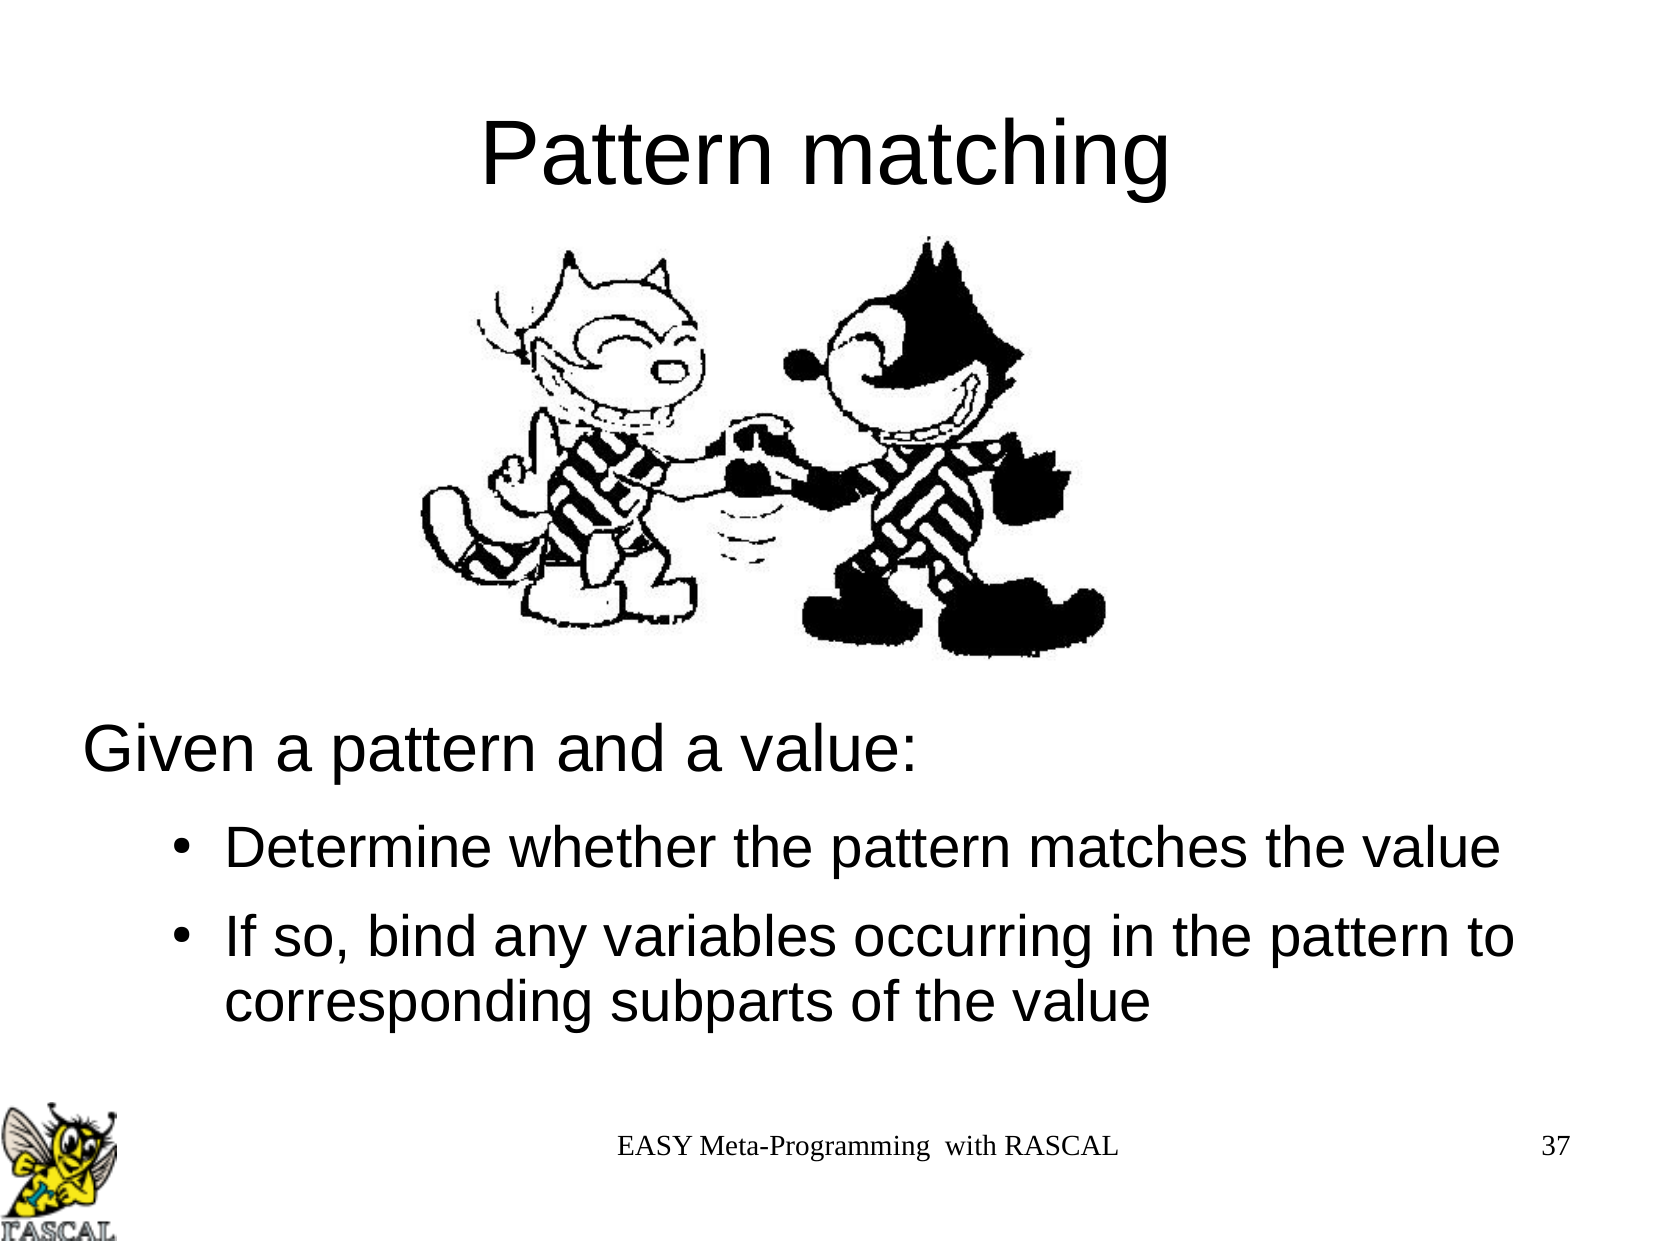

# Pattern matching
Given a pattern and a value:
Determine whether the pattern matches the value
If so, bind any variables occurring in the pattern to corresponding subparts of the value
37